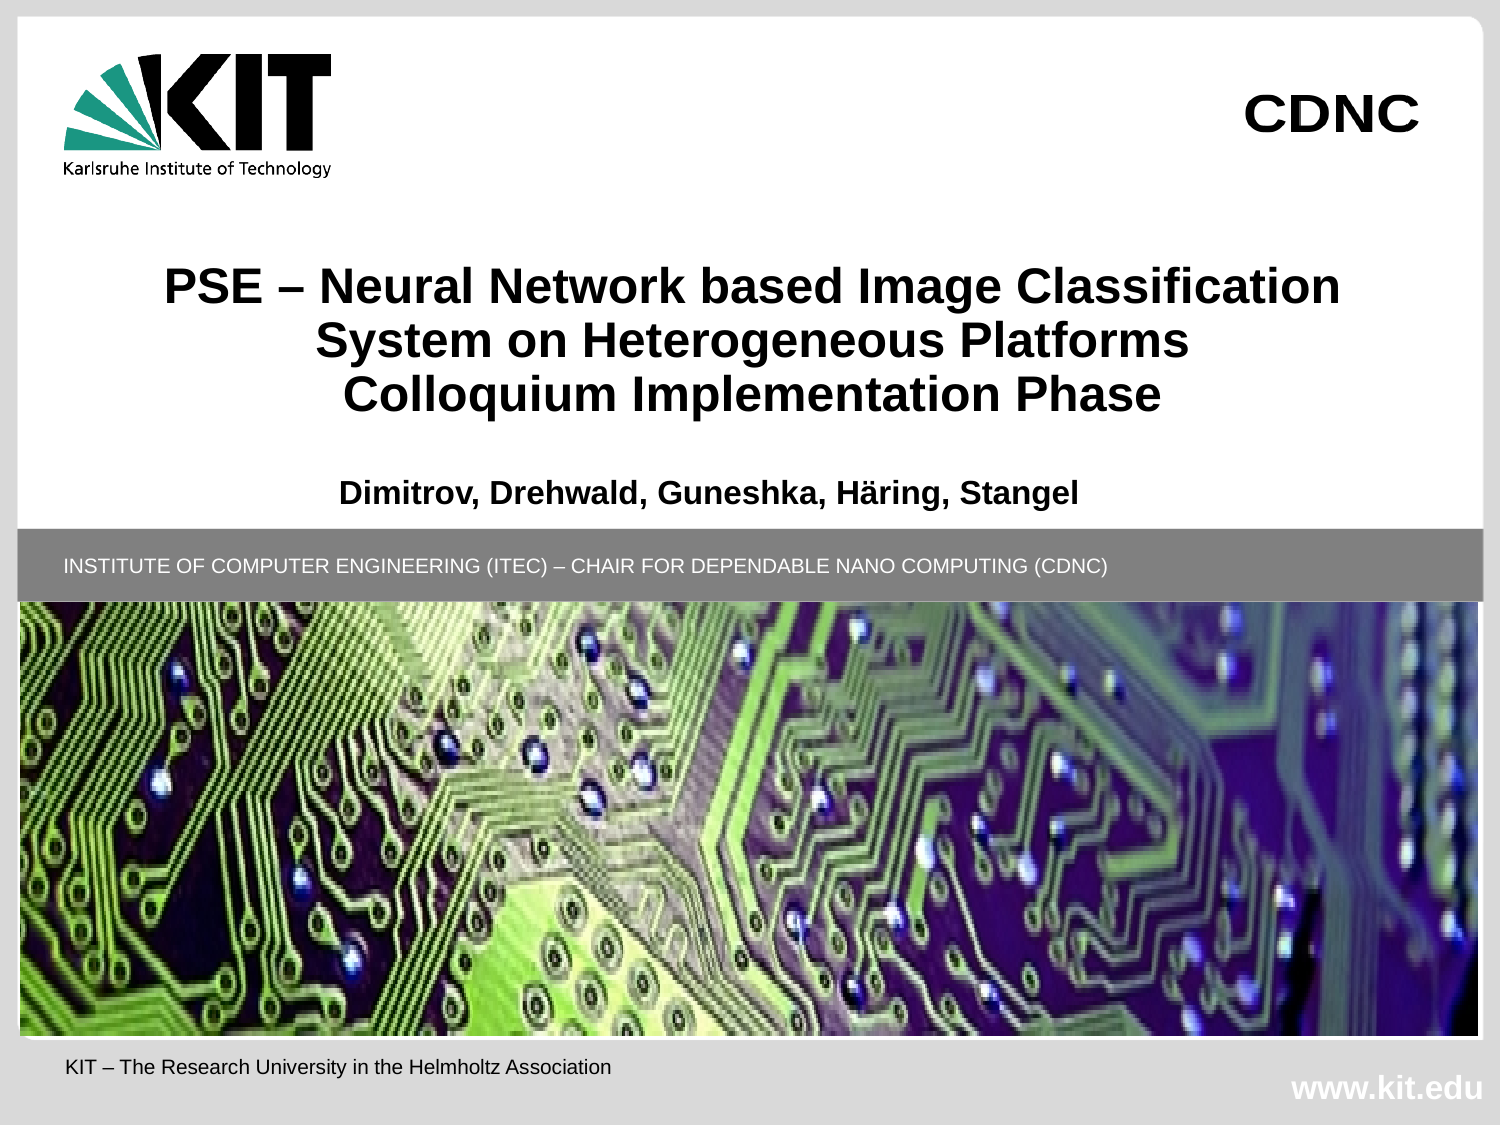

PSE – Neural Network based Image Classification System on Heterogeneous Platforms
Colloquium Implementation Phase
Dimitrov, Drehwald, Guneshka, Häring, Stangel